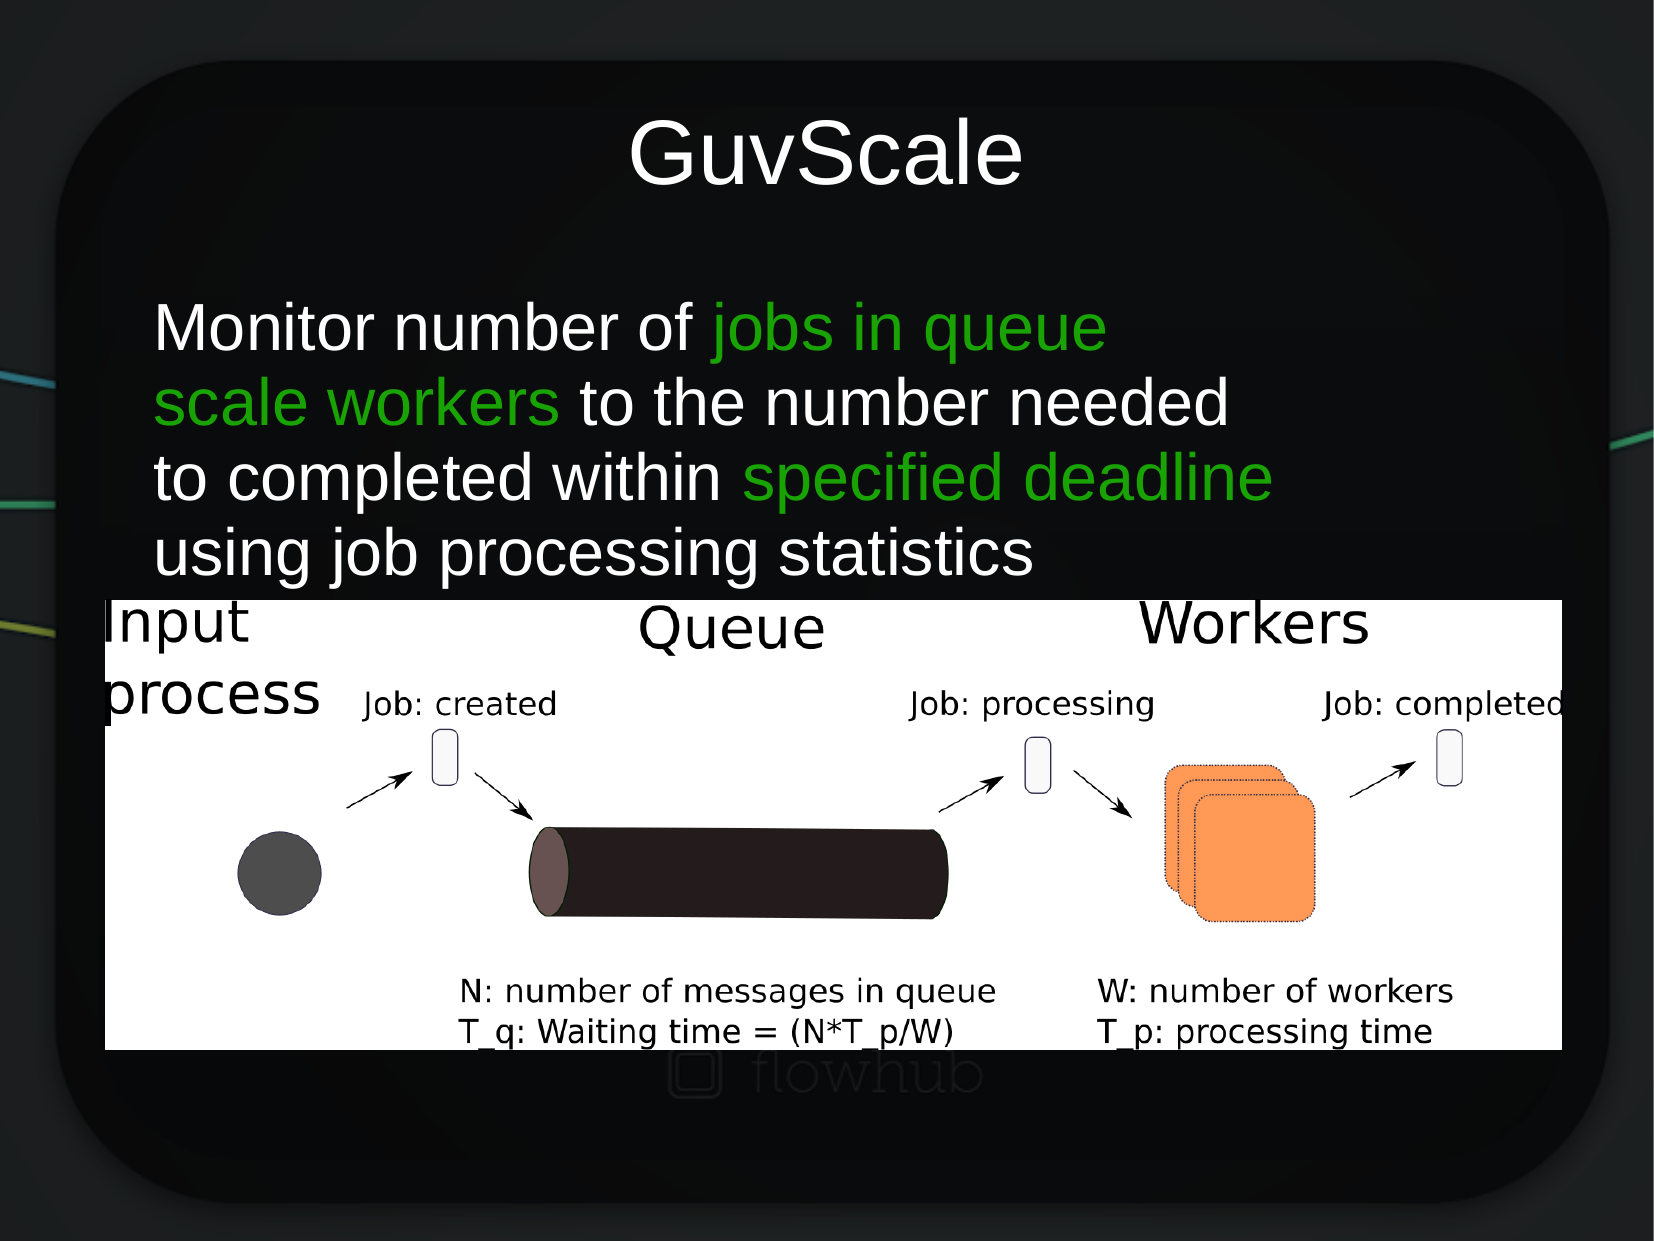

# GuvScale
Monitor number of jobs in queue
scale workers to the number needed
to completed within specified deadline
using job processing statistics